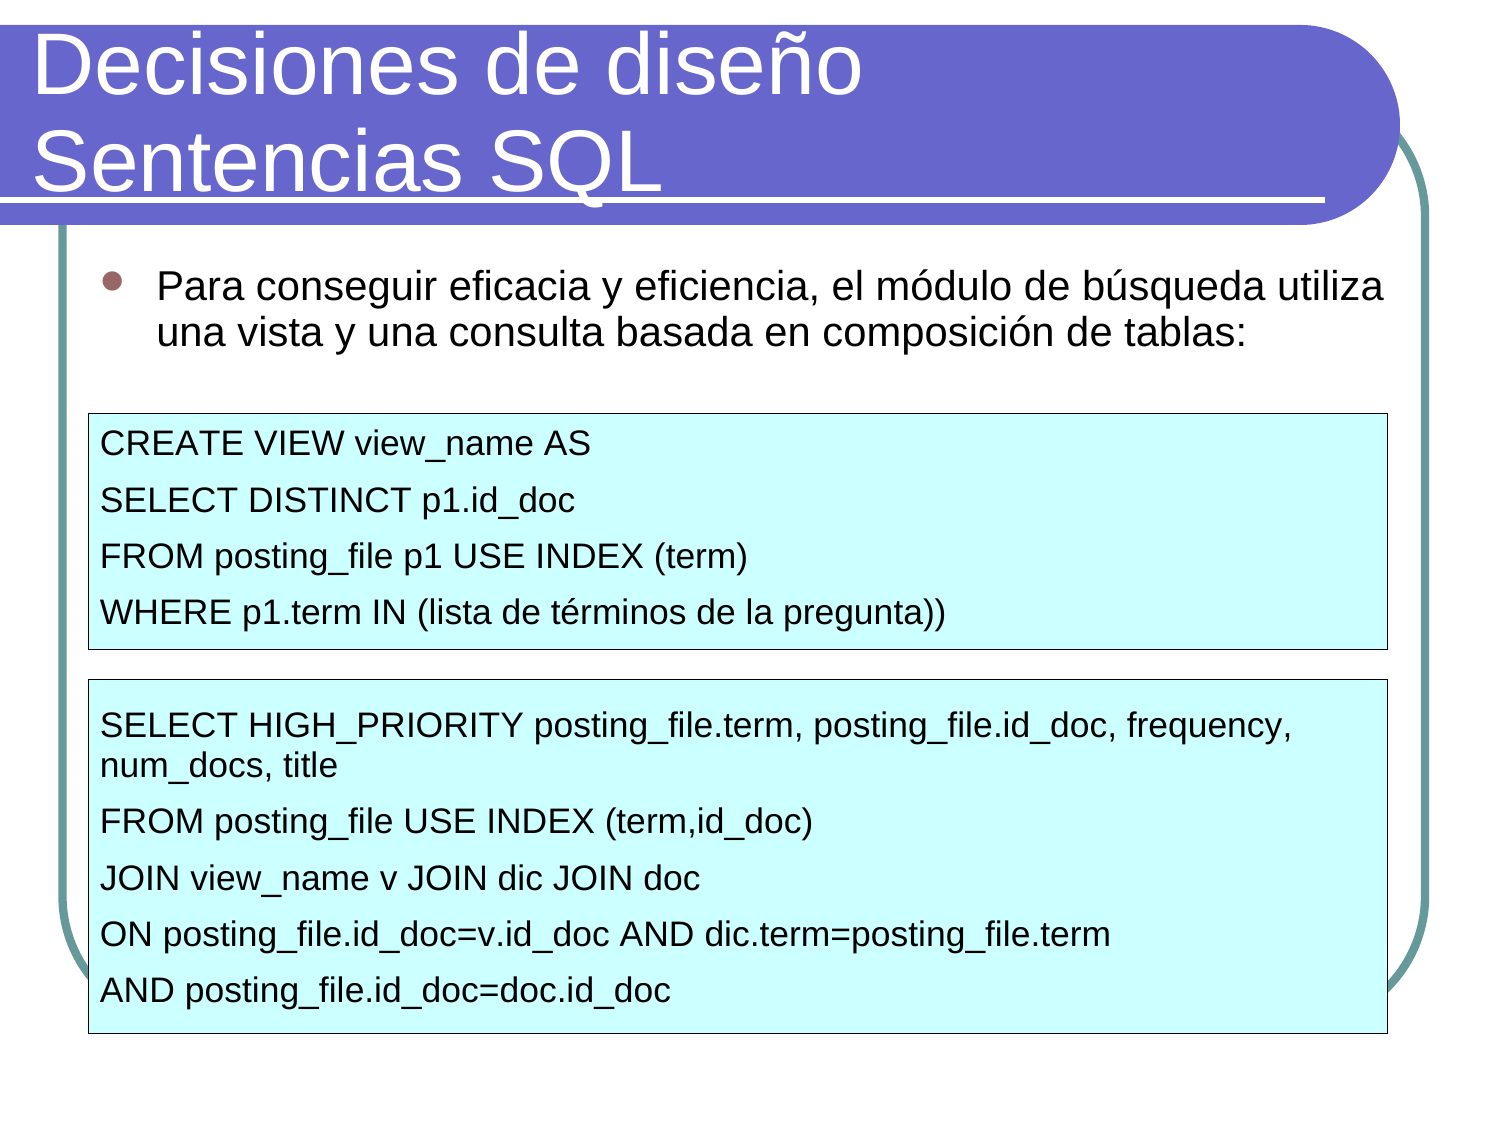

# Decisiones de diseño Sentencias SQL
Para conseguir eficacia y eficiencia, el módulo de búsqueda utiliza una vista y una consulta basada en composición de tablas:
CREATE VIEW view_name AS
SELECT DISTINCT p1.id_doc
FROM posting_file p1 USE INDEX (term)
WHERE p1.term IN (lista de términos de la pregunta))
SELECT HIGH_PRIORITY posting_file.term, posting_file.id_doc, frequency, num_docs, title
FROM posting_file USE INDEX (term,id_doc)
JOIN view_name v JOIN dic JOIN doc
ON posting_file.id_doc=v.id_doc AND dic.term=posting_file.term
AND posting_file.id_doc=doc.id_doc